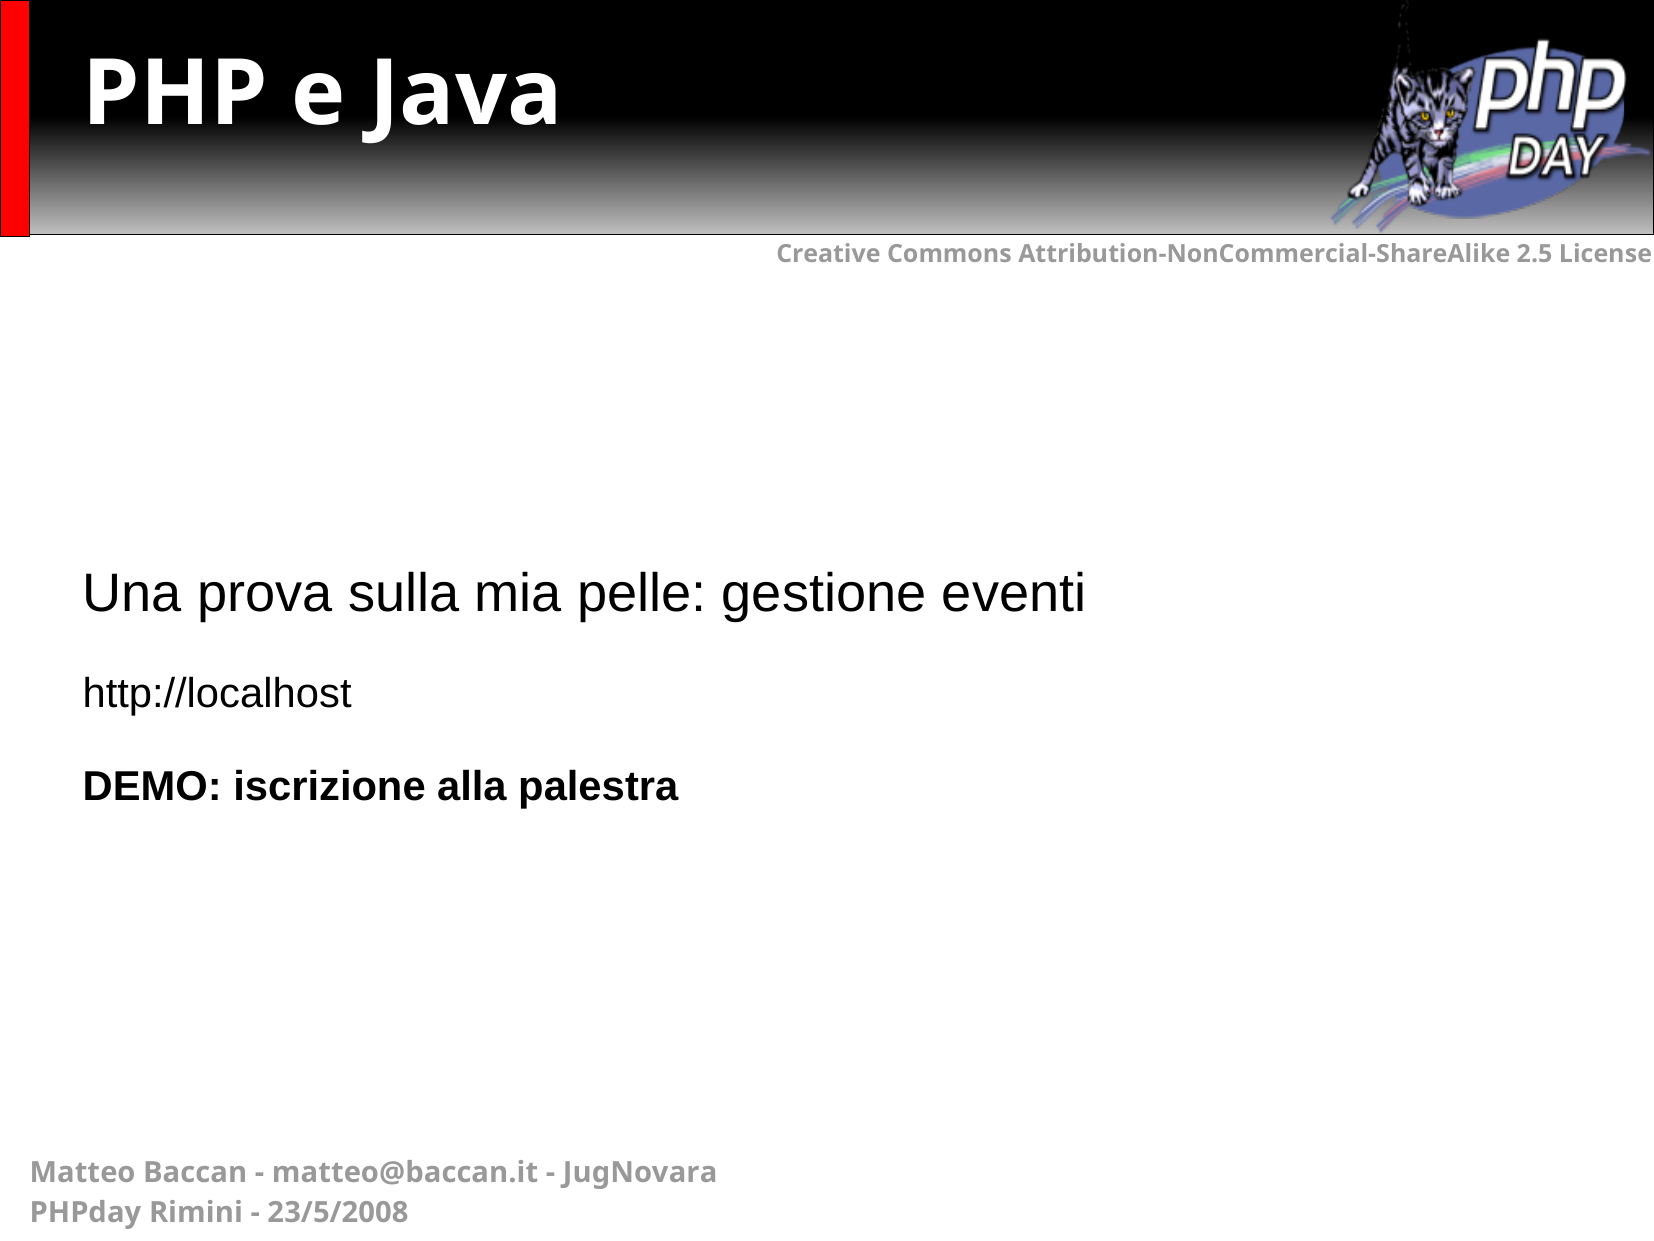

# PHP e Java
Una prova sulla mia pelle: gestione eventi
http://localhost
DEMO: iscrizione alla palestra